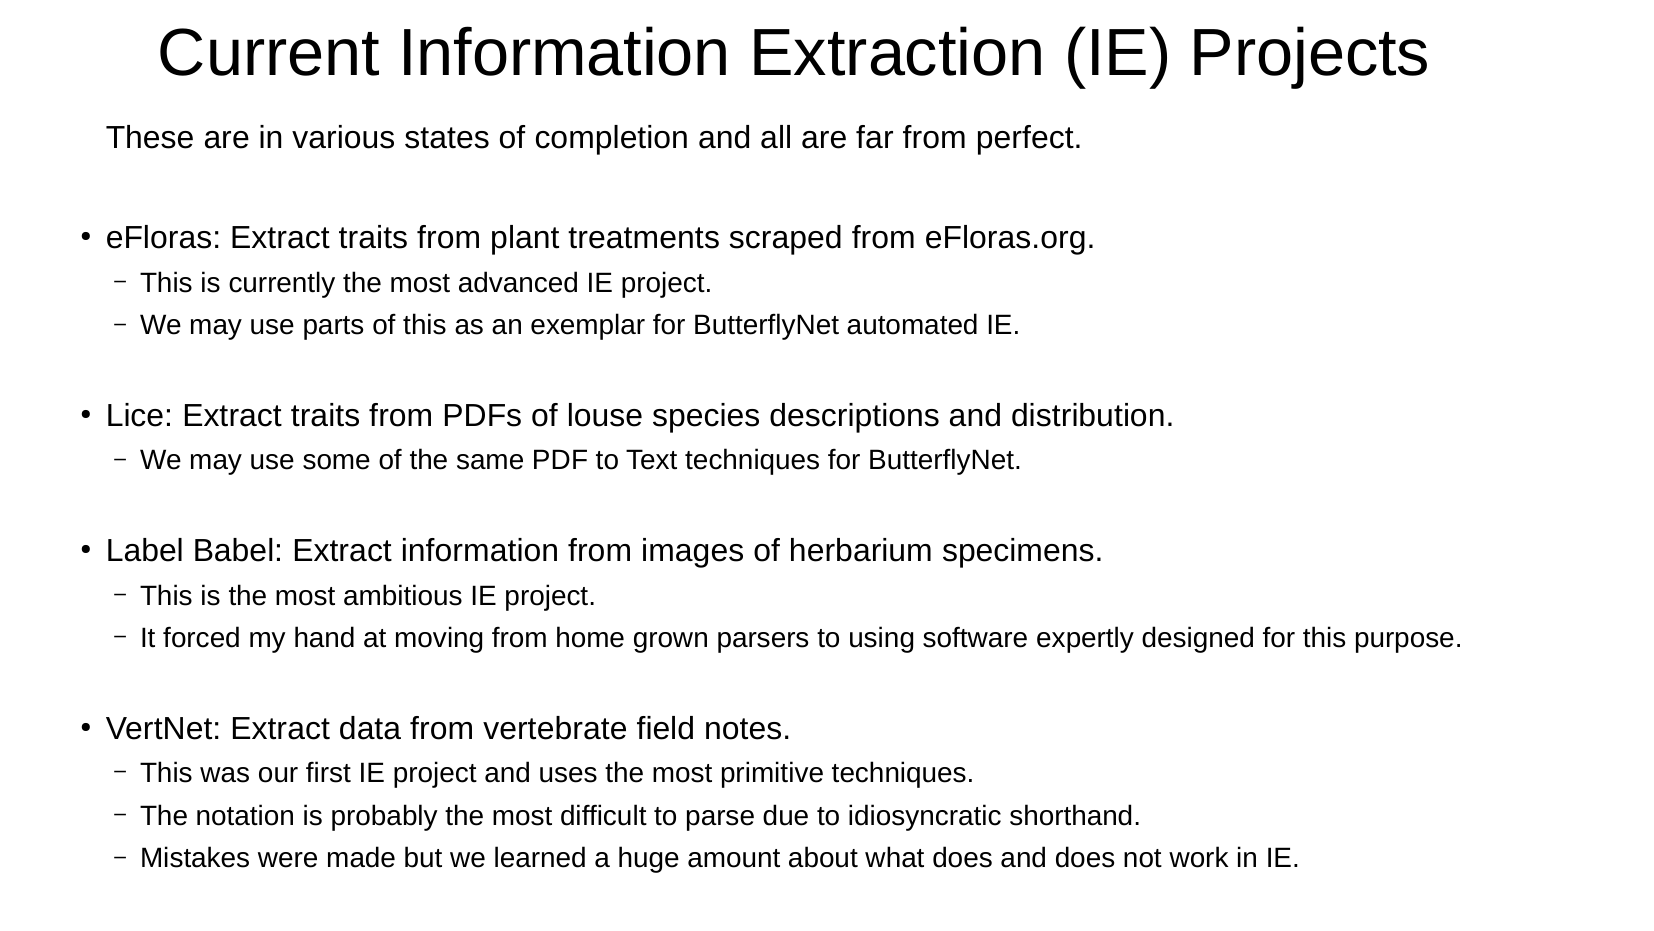

# Current Information Extraction (IE) Projects
These are in various states of completion and all are far from perfect.
eFloras: Extract traits from plant treatments scraped from eFloras.org.
This is currently the most advanced IE project.
We may use parts of this as an exemplar for ButterflyNet automated IE.
Lice: Extract traits from PDFs of louse species descriptions and distribution.
We may use some of the same PDF to Text techniques for ButterflyNet.
Label Babel: Extract information from images of herbarium specimens.
This is the most ambitious IE project.
It forced my hand at moving from home grown parsers to using software expertly designed for this purpose.
VertNet: Extract data from vertebrate field notes.
This was our first IE project and uses the most primitive techniques.
The notation is probably the most difficult to parse due to idiosyncratic shorthand.
Mistakes were made but we learned a huge amount about what does and does not work in IE.